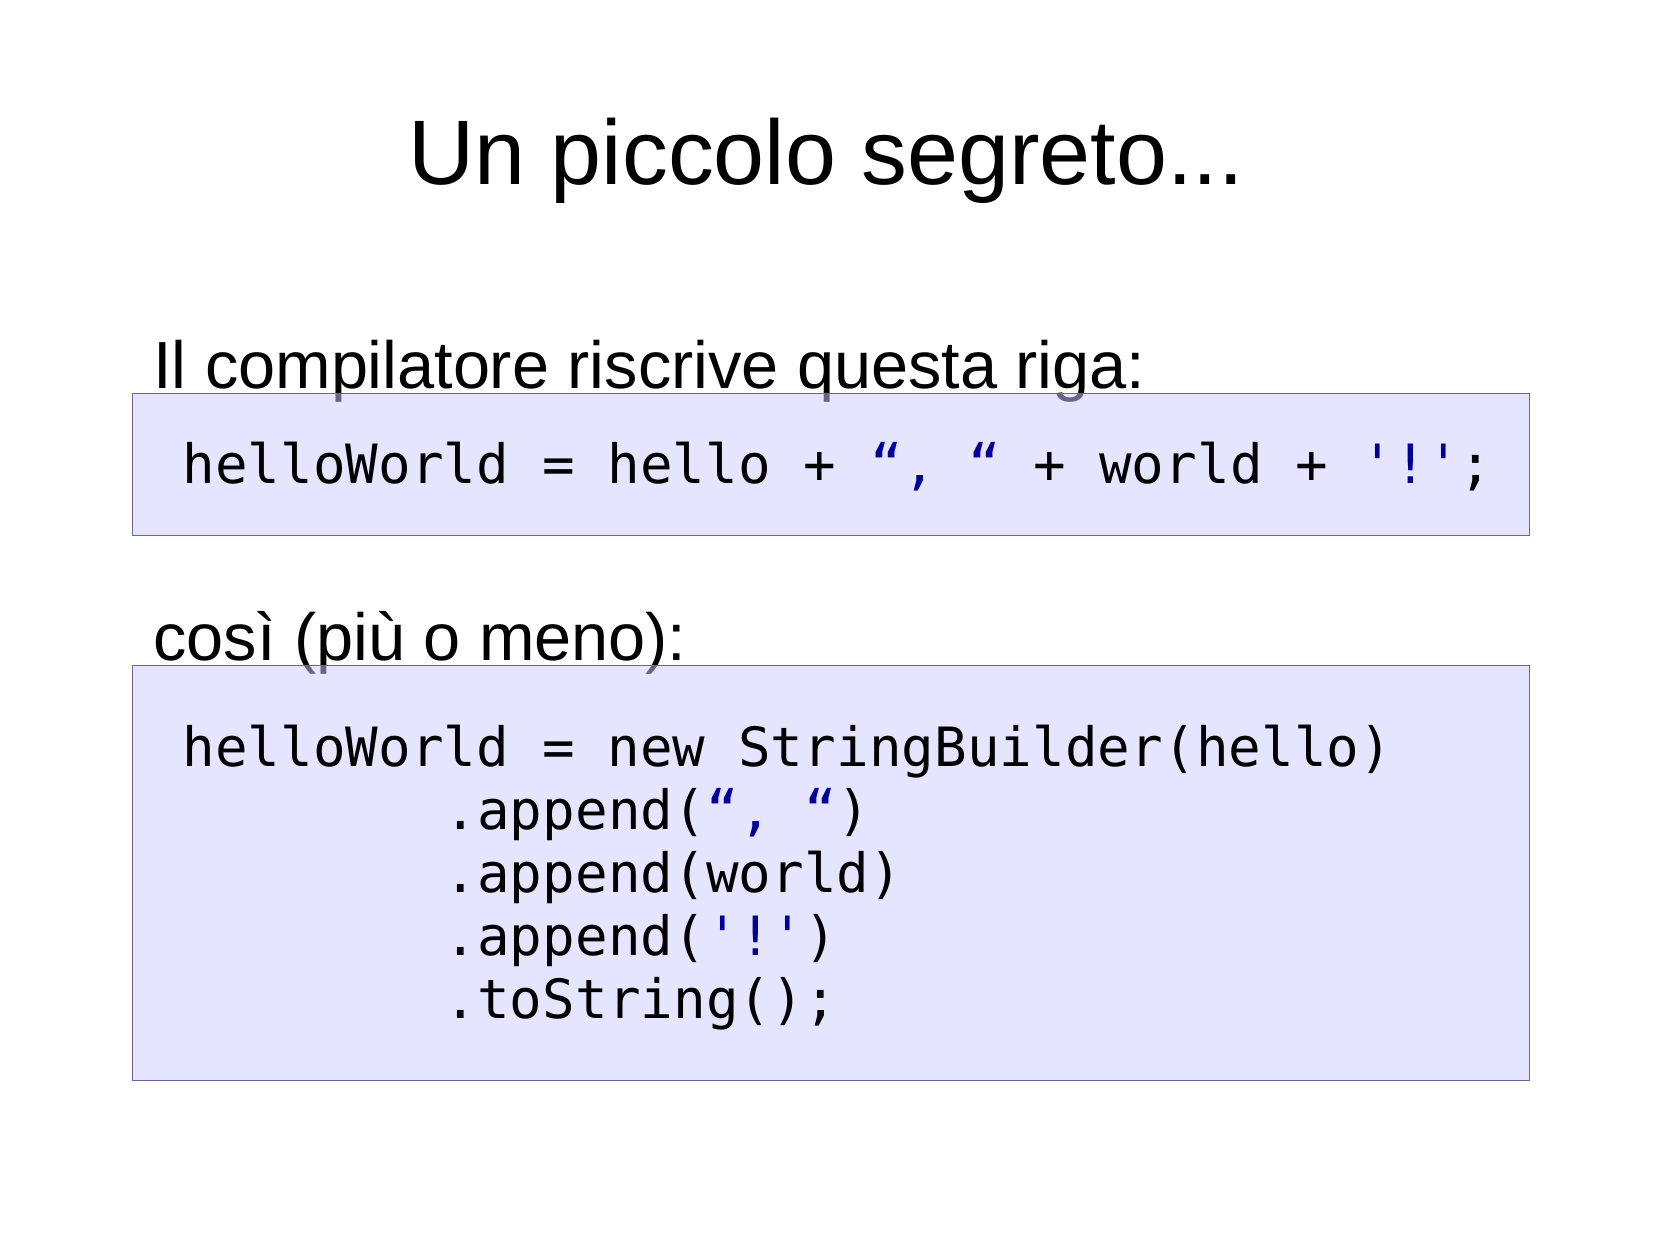

# Un piccolo segreto...
Il compilatore riscrive questa riga:
così (più o meno):
helloWorld = hello + “, “ + world + '!';
helloWorld = new StringBuilder(hello)
 .append(“, “)
 .append(world)
 .append('!')
 .toString();